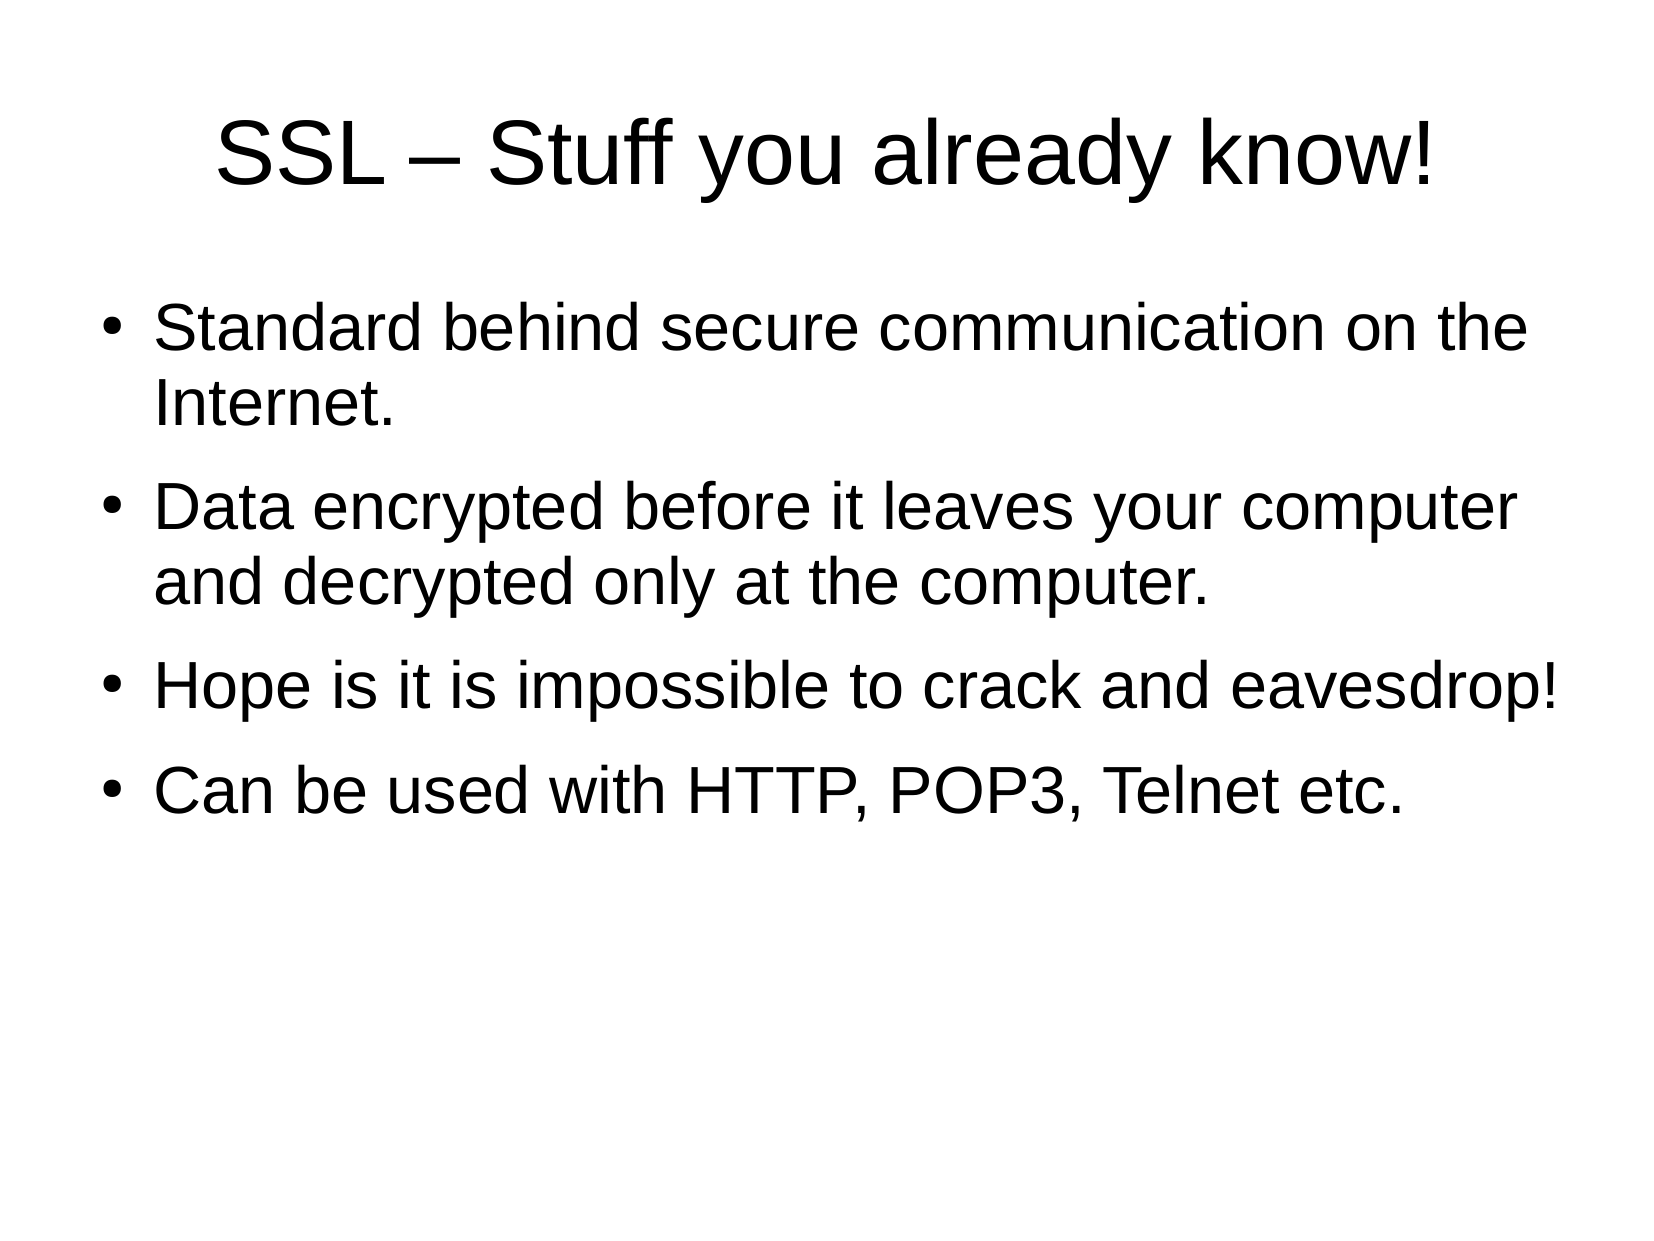

# SSL – Stuff you already know!
Standard behind secure communication on the Internet.
Data encrypted before it leaves your computer and decrypted only at the computer.
Hope is it is impossible to crack and eavesdrop!
Can be used with HTTP, POP3, Telnet etc.